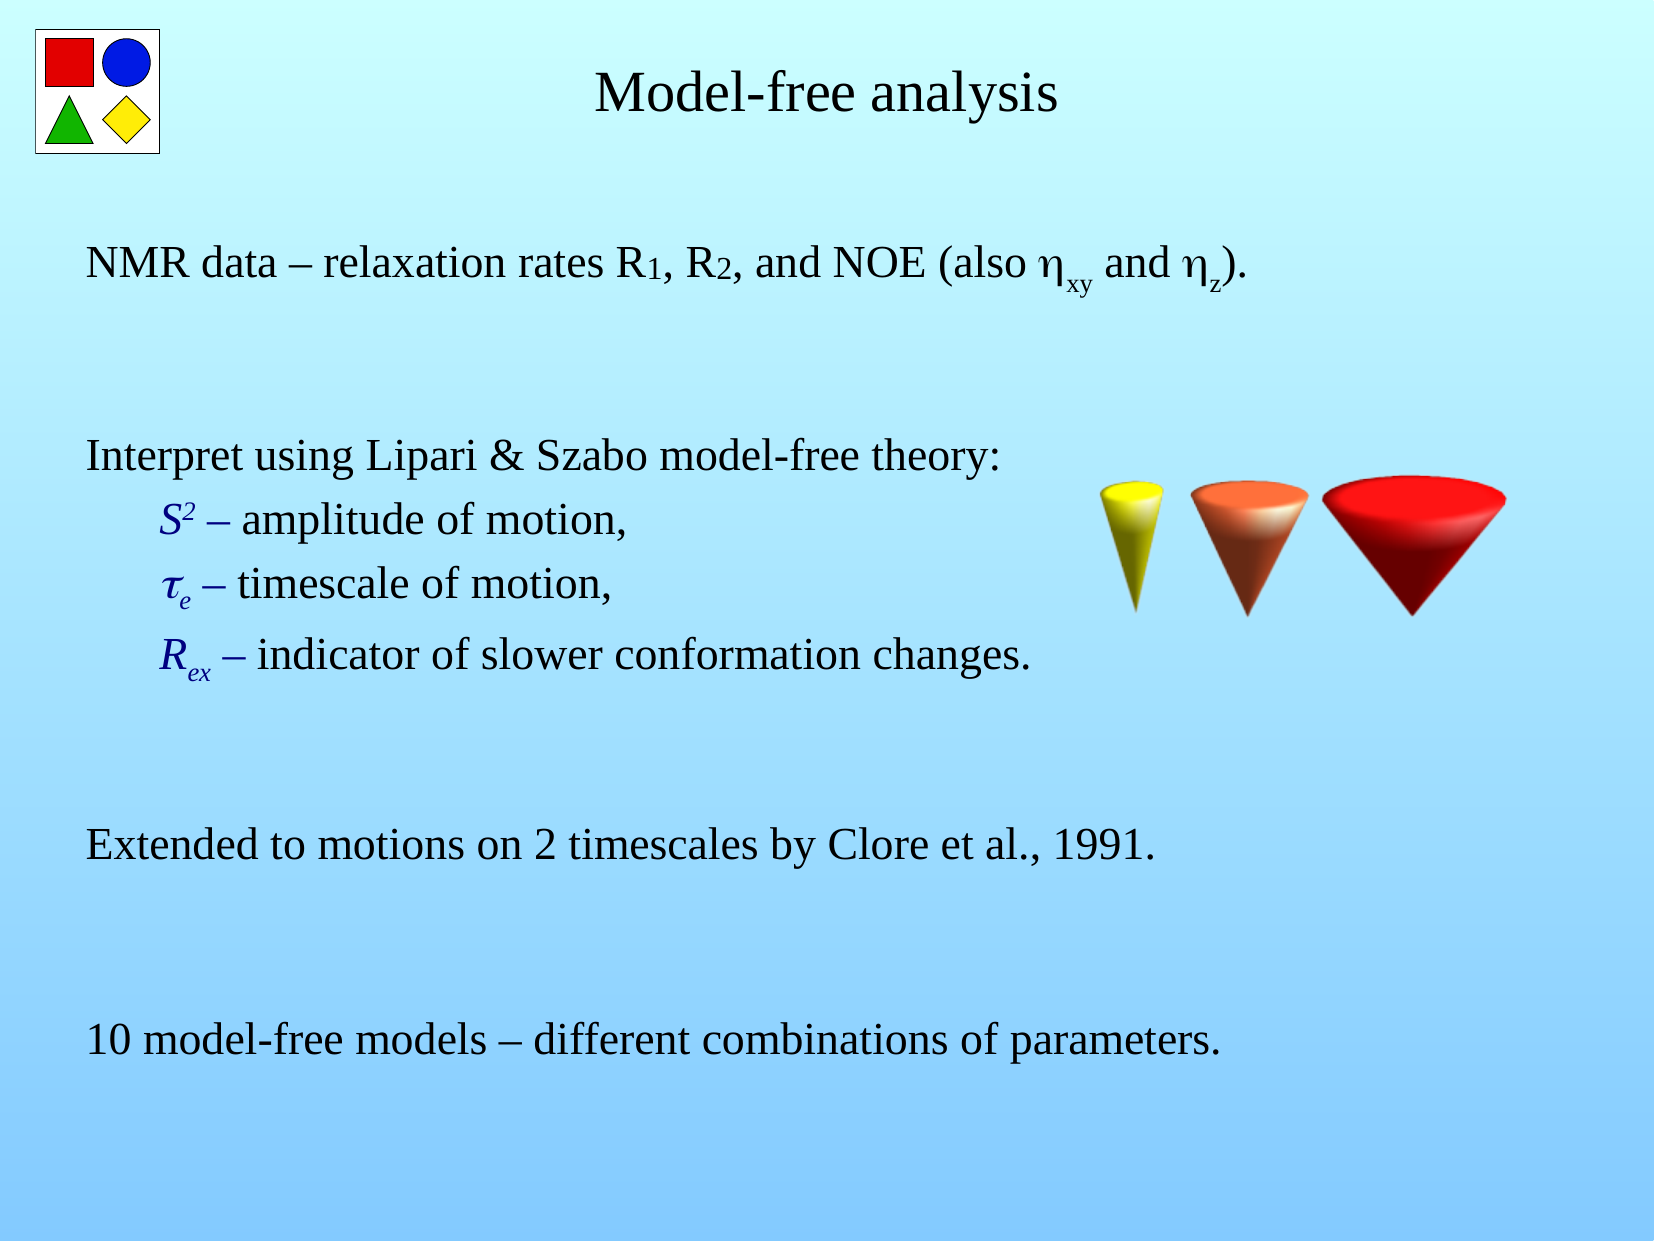

# Model-free analysis
NMR data – relaxation rates R1, R2, and NOE (also ηxy and ηz).
Interpret using Lipari & Szabo model-free theory:
	S2 – amplitude of motion,
	τe – timescale of motion,
	Rex – indicator of slower conformation changes.
Extended to motions on 2 timescales by Clore et al., 1991.
10 model-free models – different combinations of parameters.